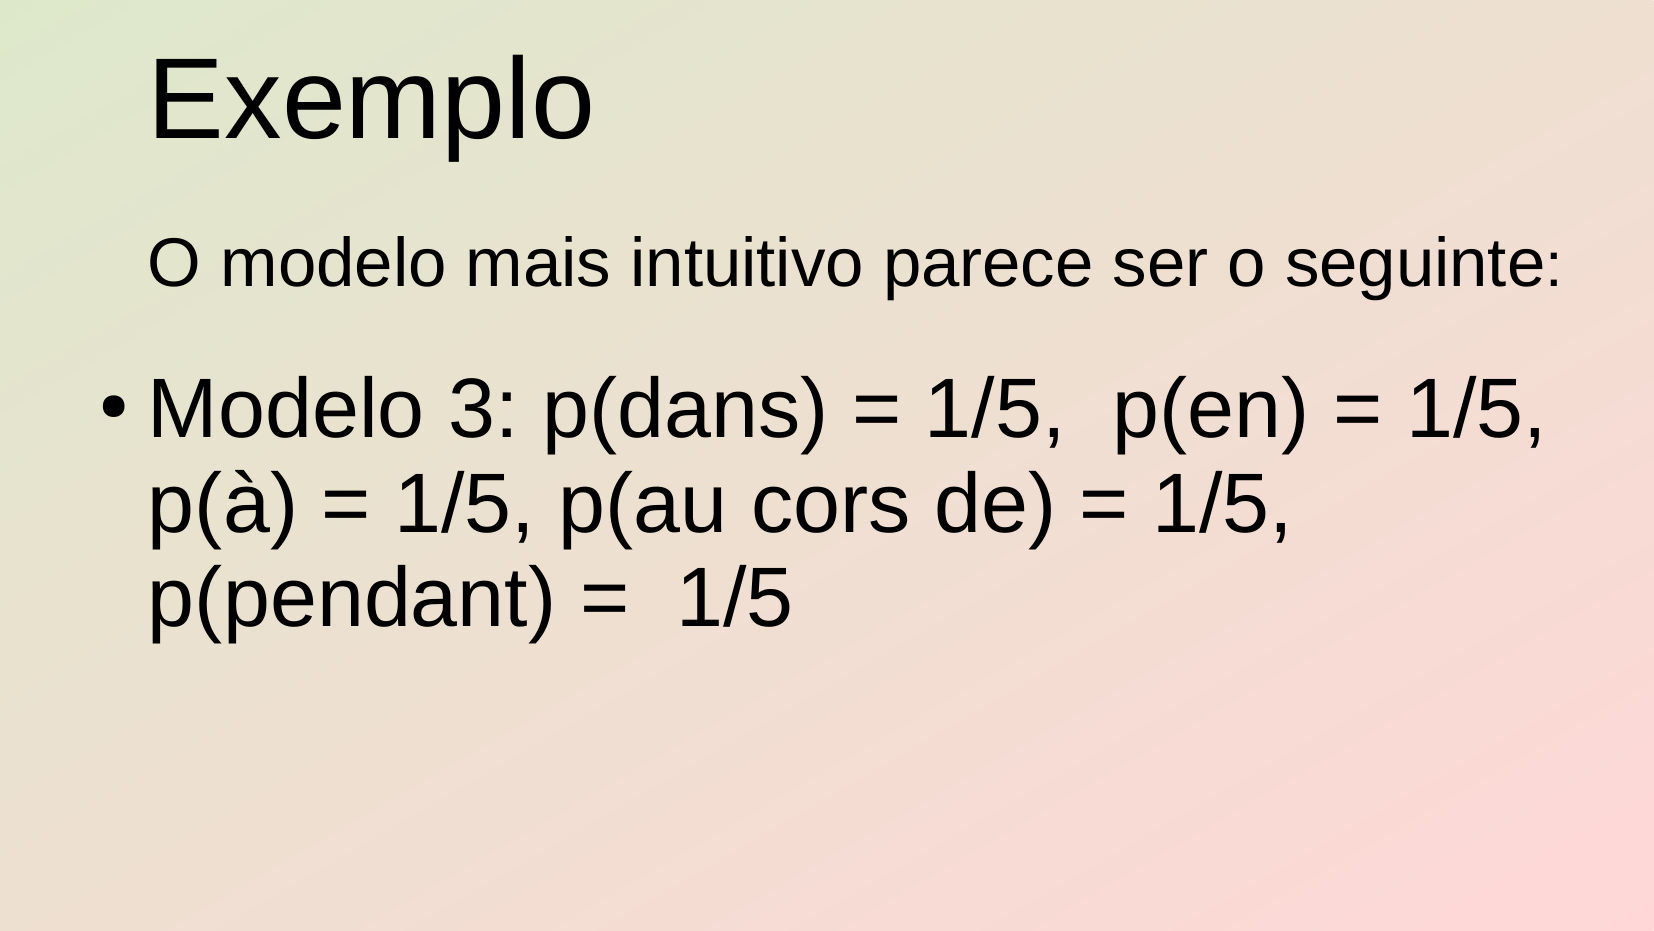

# Exemplo
O modelo mais intuitivo parece ser o seguinte:
Modelo 3: p(dans) = 1/5, p(en) = 1/5, p(à) = 1/5, p(au cors de) = 1/5, p(pendant) = 1/5